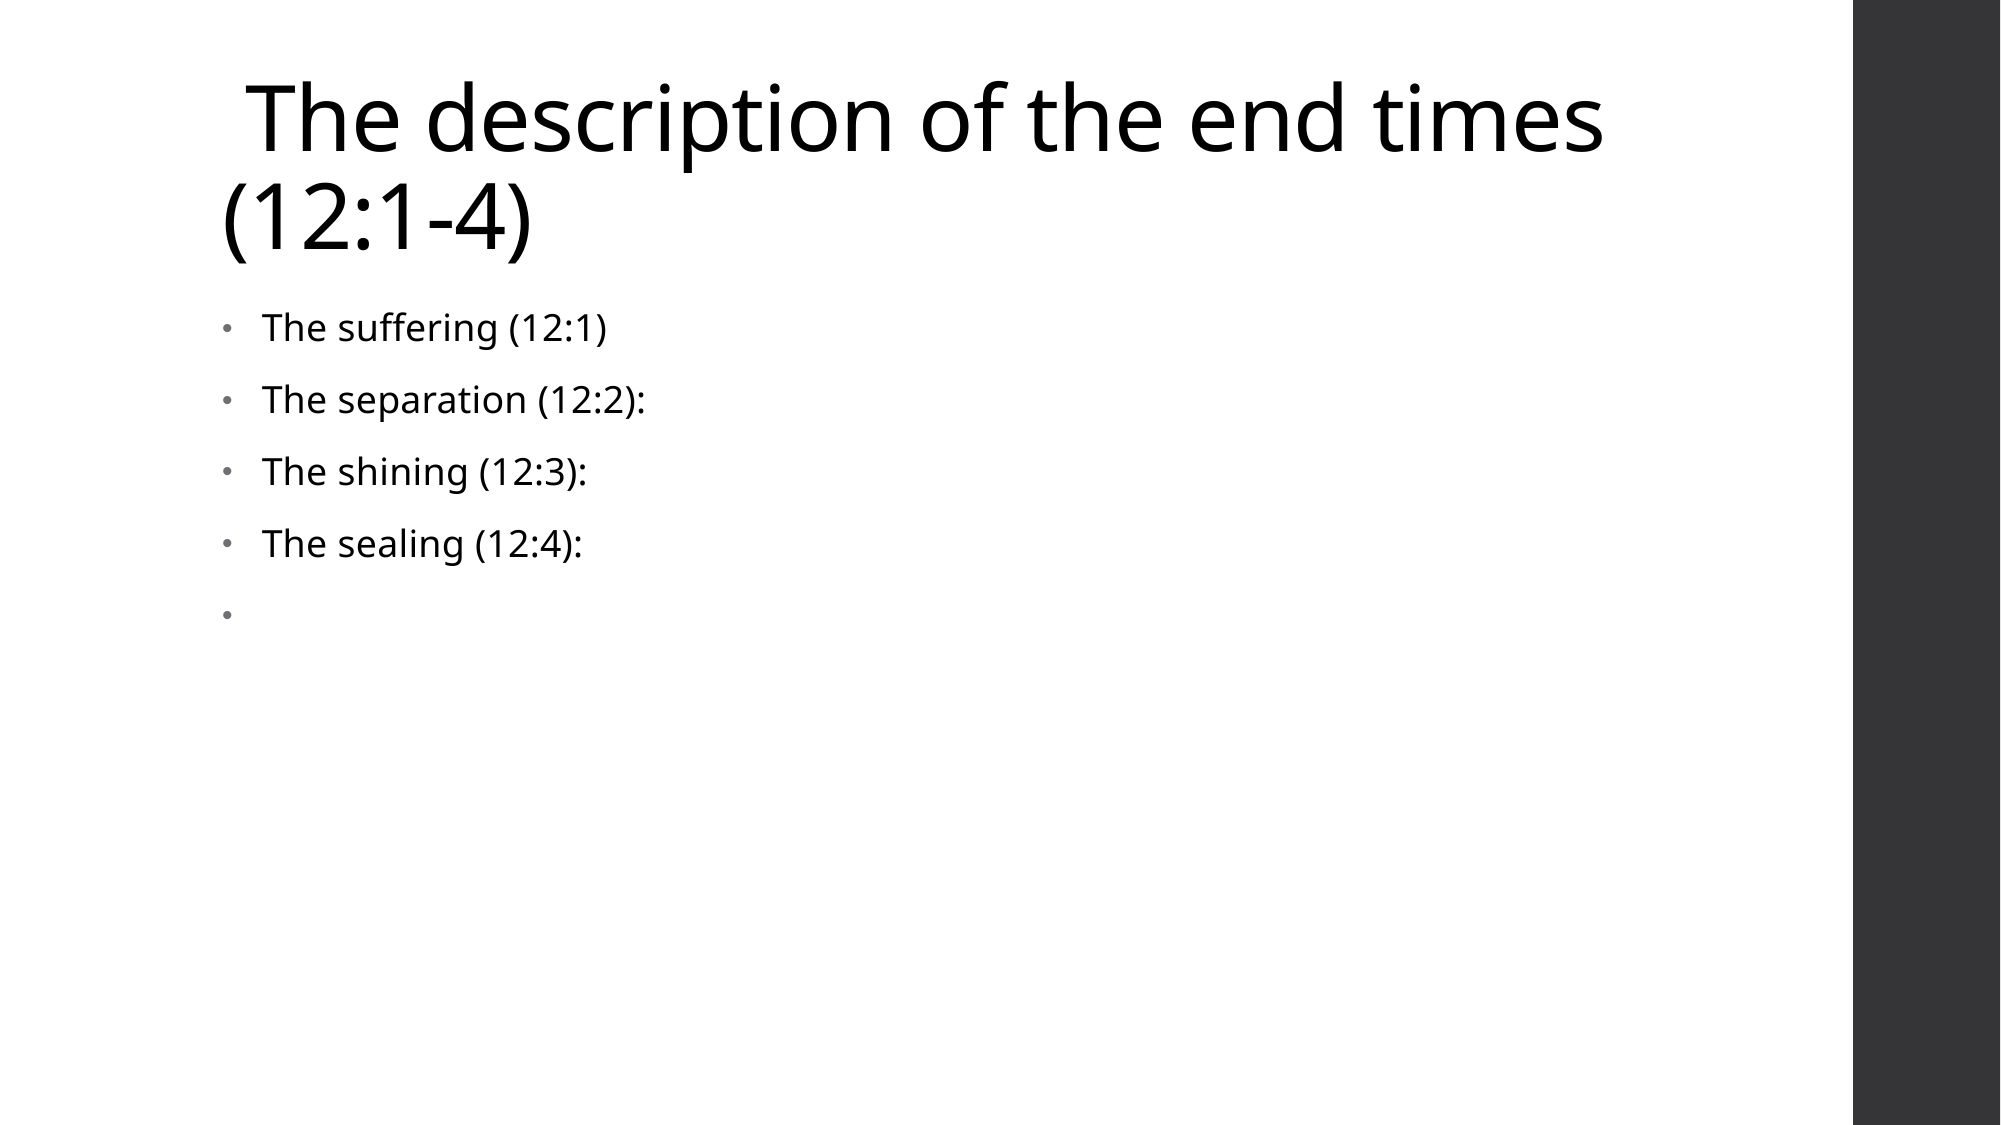

# The description of the end times (12:1-4)
 The suffering (12:1)
 The separation (12:2):
 The shining (12:3):
 The sealing (12:4):